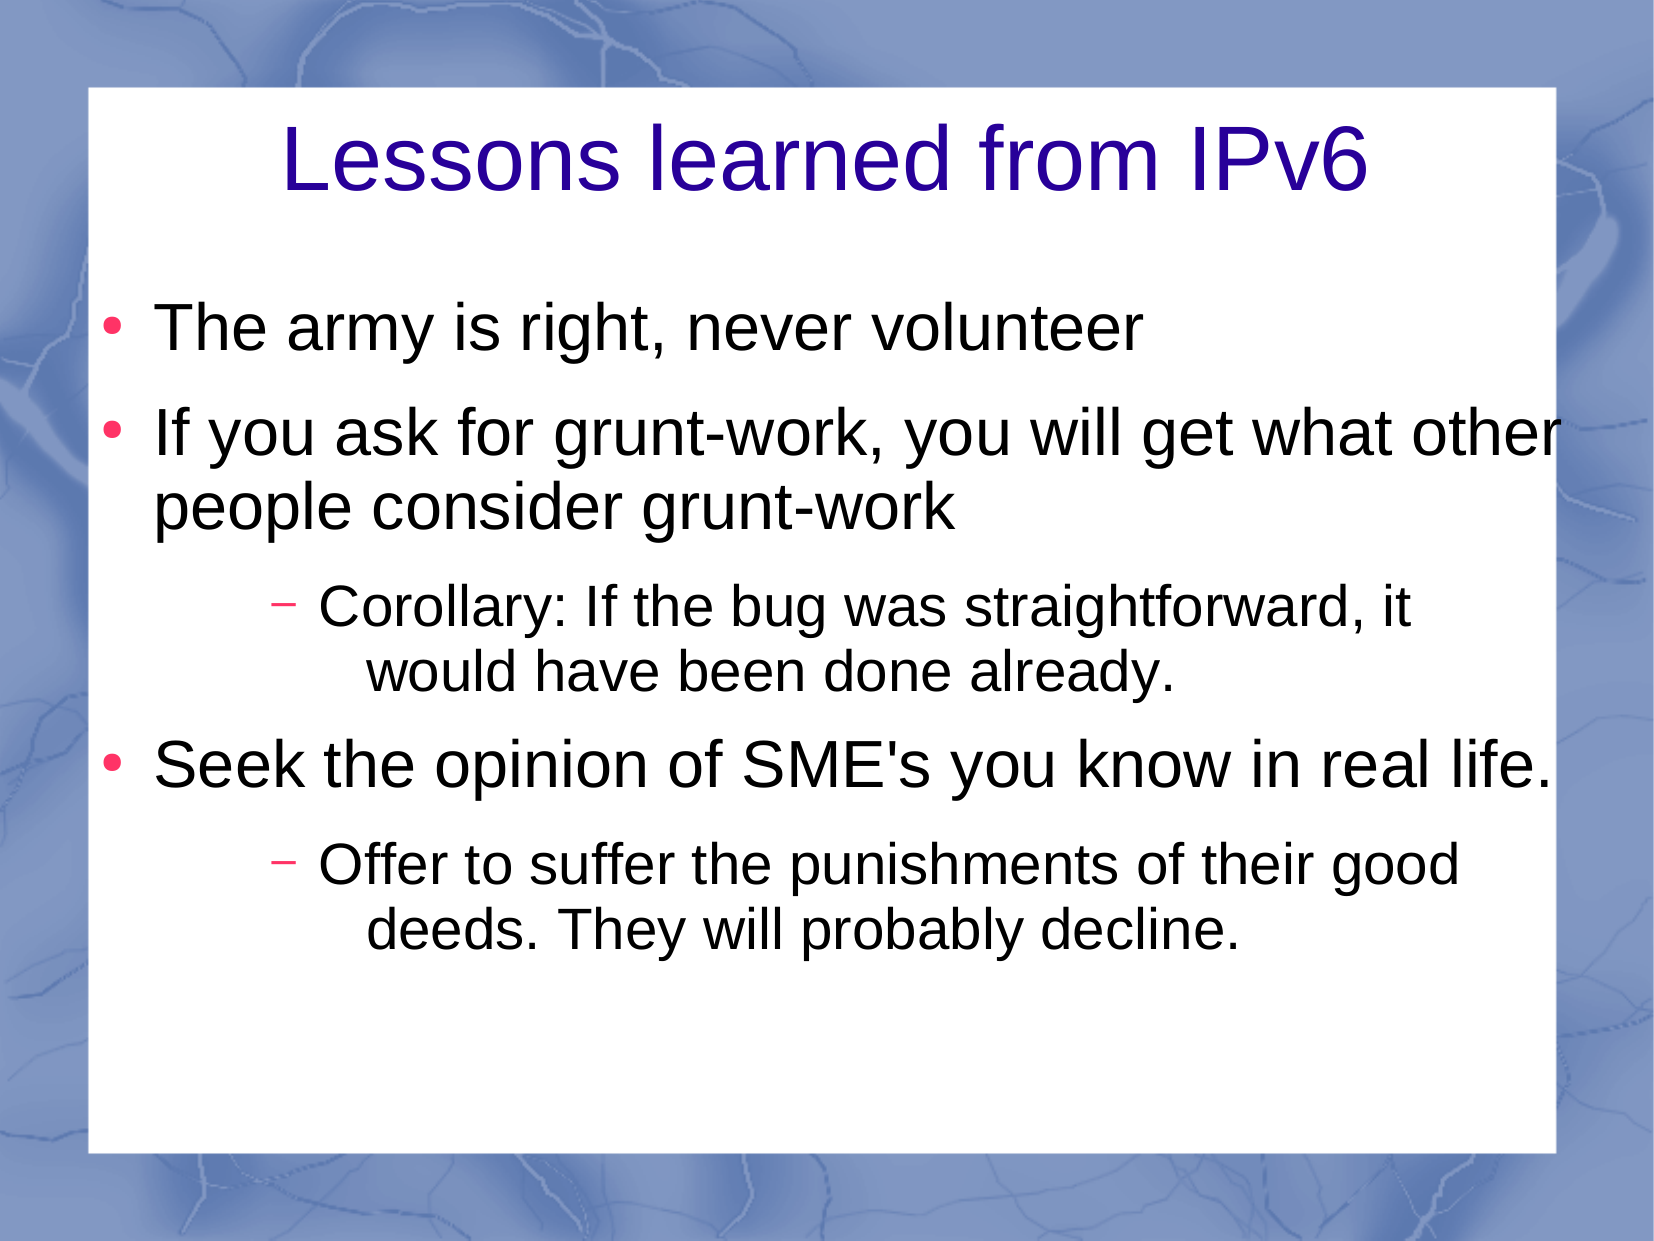

# Lessons learned from IPv6
The army is right, never volunteer
If you ask for grunt-work, you will get what other people consider grunt-work
Corollary: If the bug was straightforward, it would have been done already.
Seek the opinion of SME's you know in real life.
Offer to suffer the punishments of their good deeds. They will probably decline.